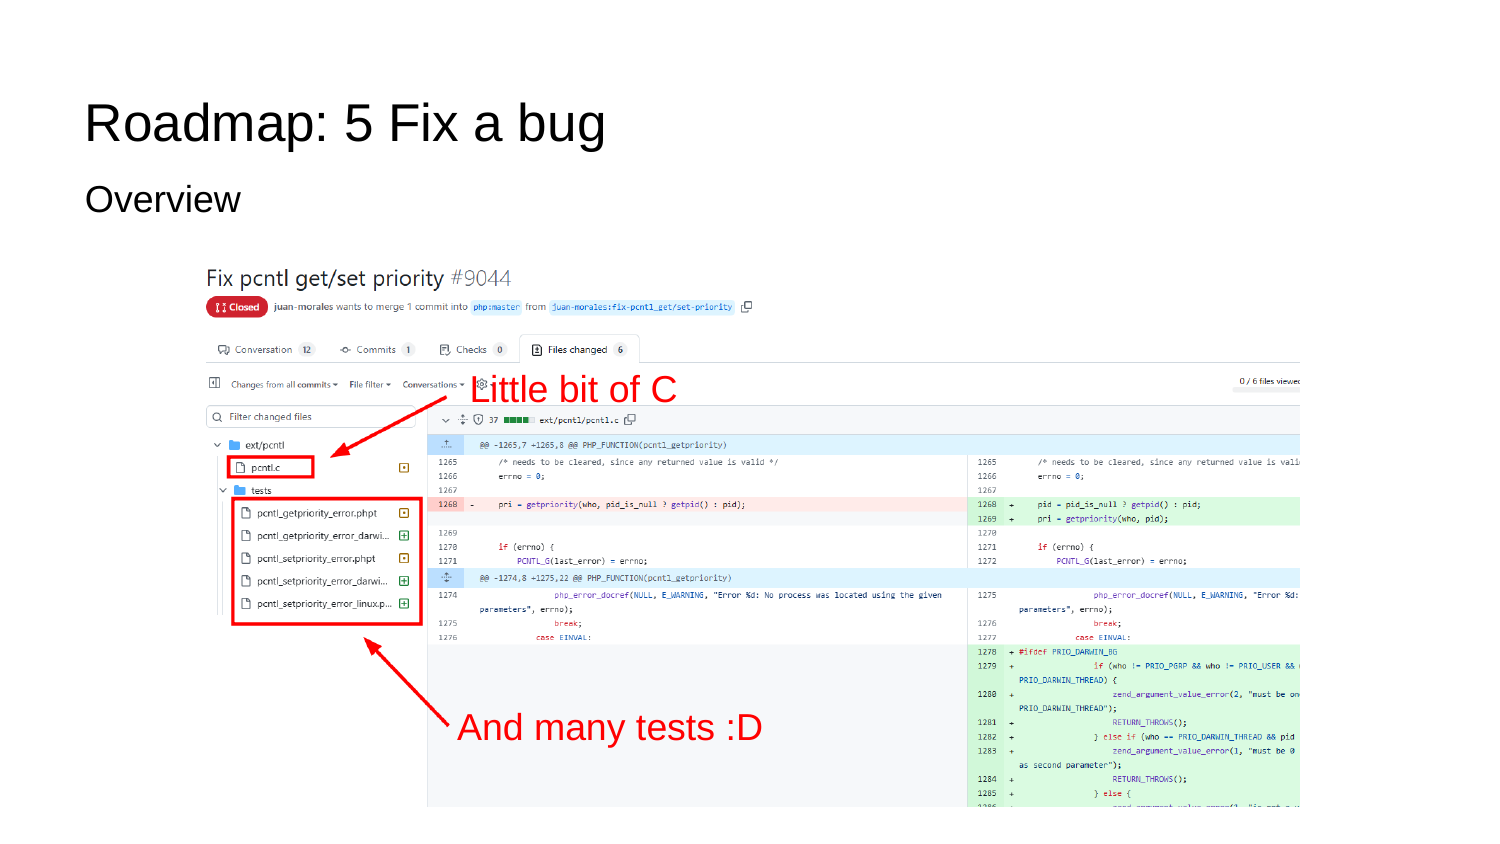

# Roadmap: 5 Fix a bug
Overview
Little bit of C
And many tests :D